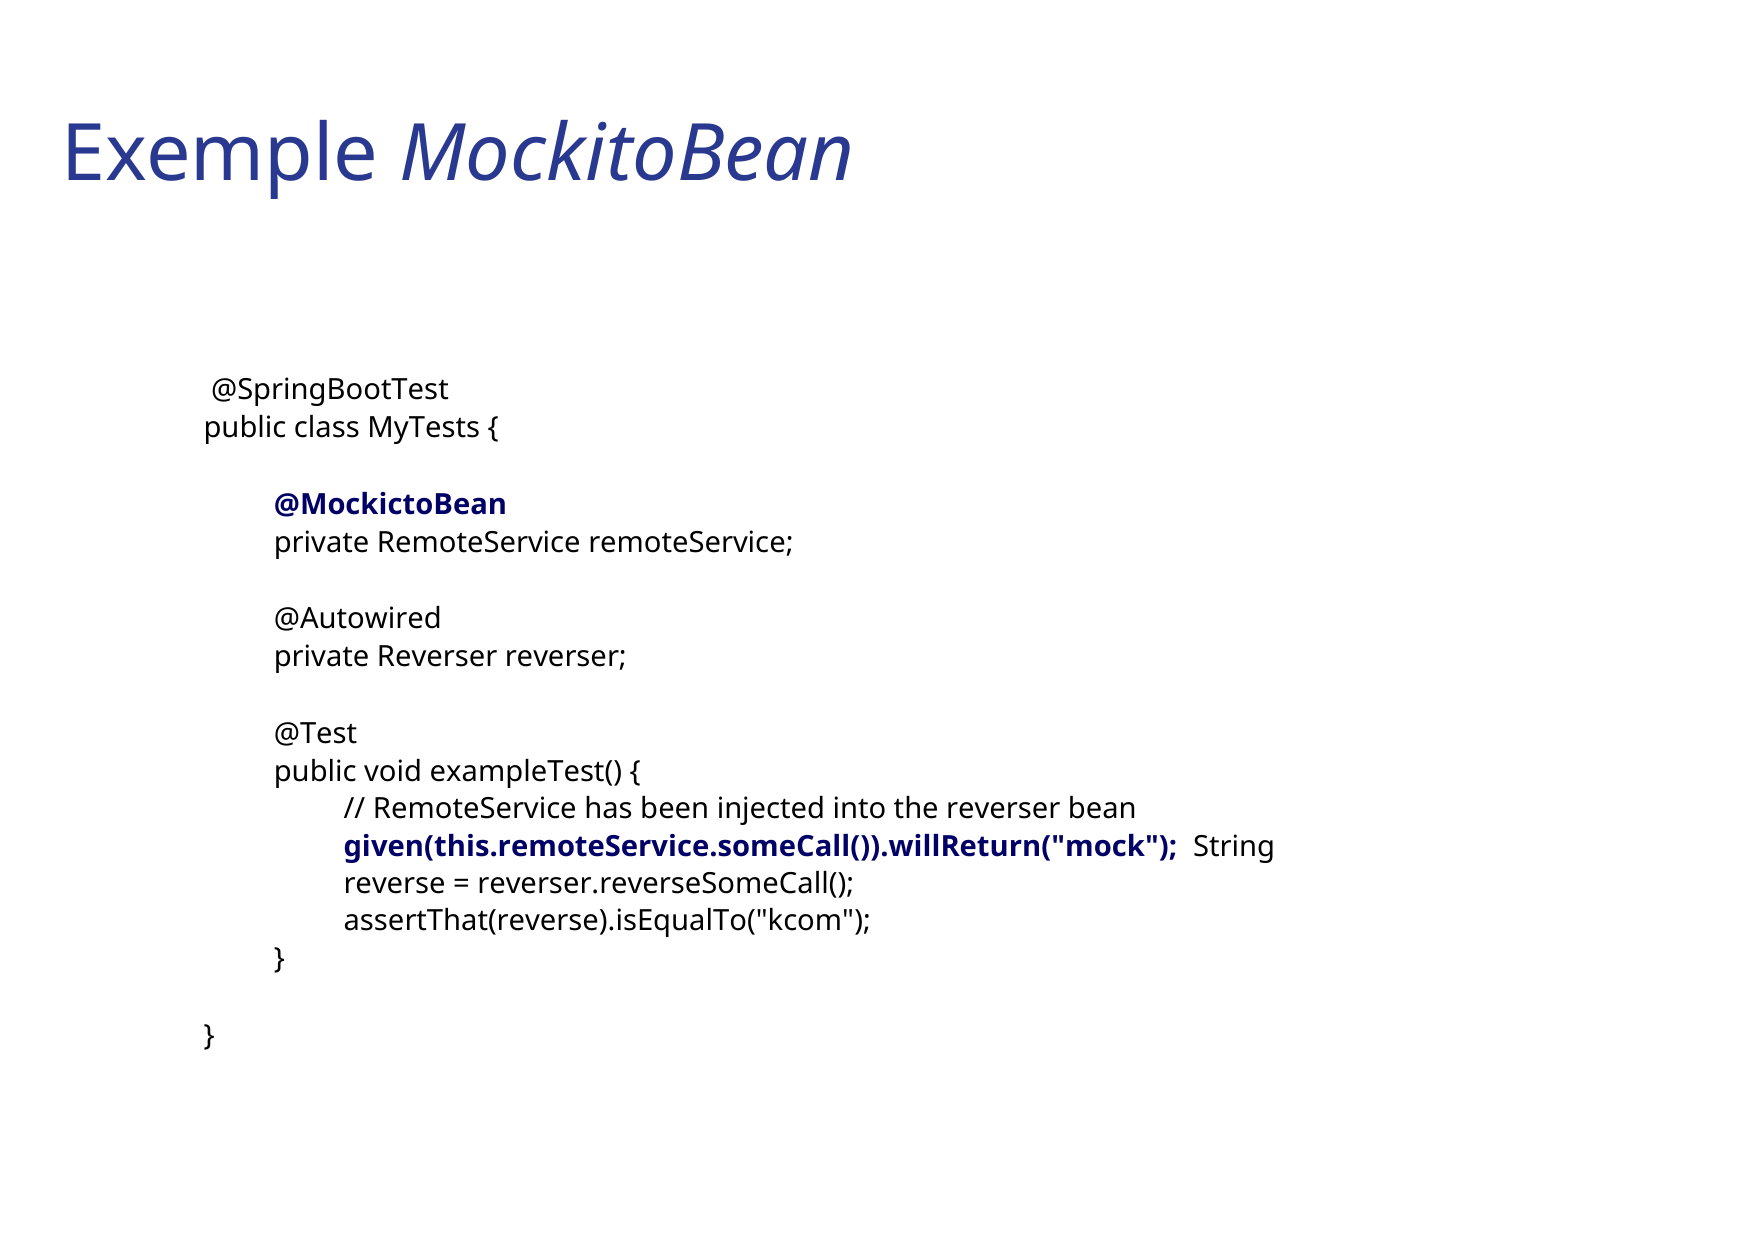

# Exemple MockitoBean
 @SpringBootTest
public class MyTests {
@MockictoBean
private RemoteService remoteService;
@Autowired
private Reverser reverser;
@Test
public void exampleTest() {
// RemoteService has been injected into the reverser bean given(this.remoteService.someCall()).willReturn("mock"); String reverse = reverser.reverseSomeCall(); assertThat(reverse).isEqualTo("kcom");
}
}